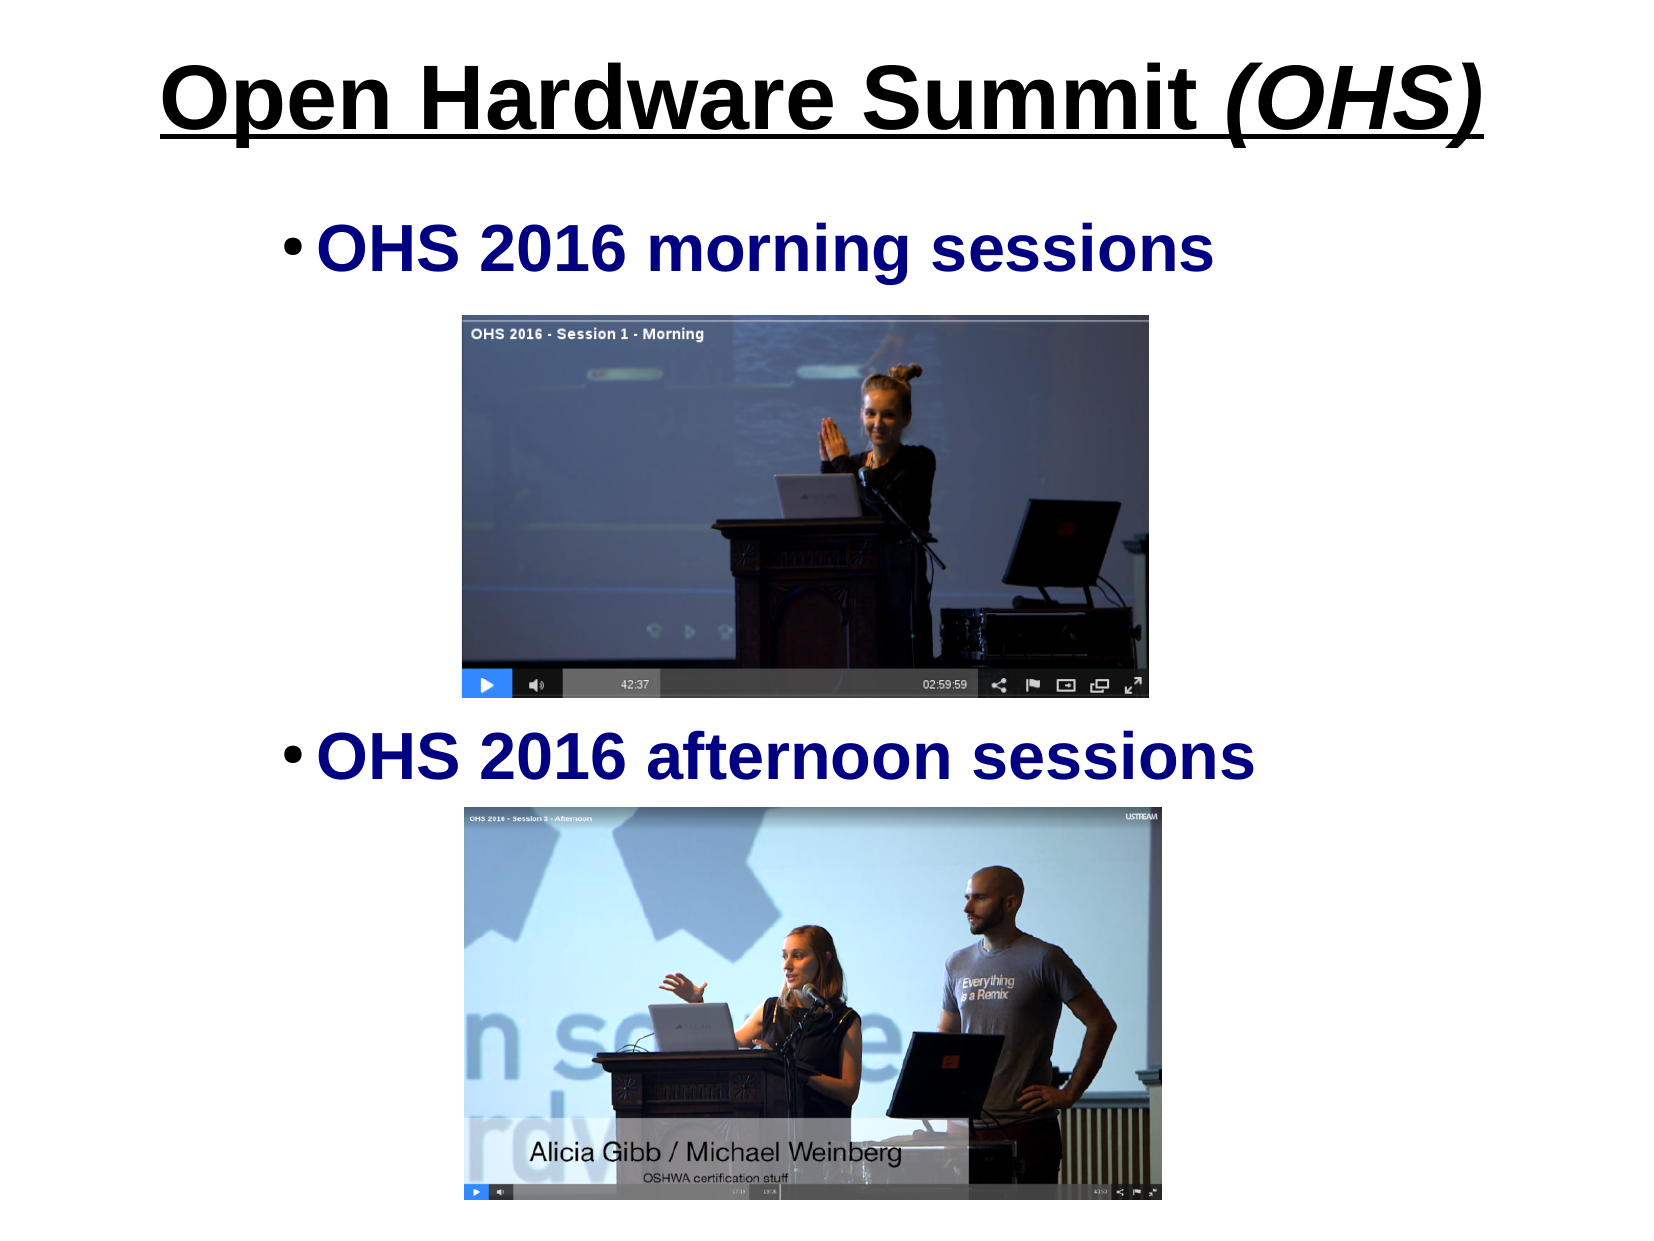

Open Hardware Summit (OHS)
OHS 2016 morning sessions
OHS 2016 afternoon sessions